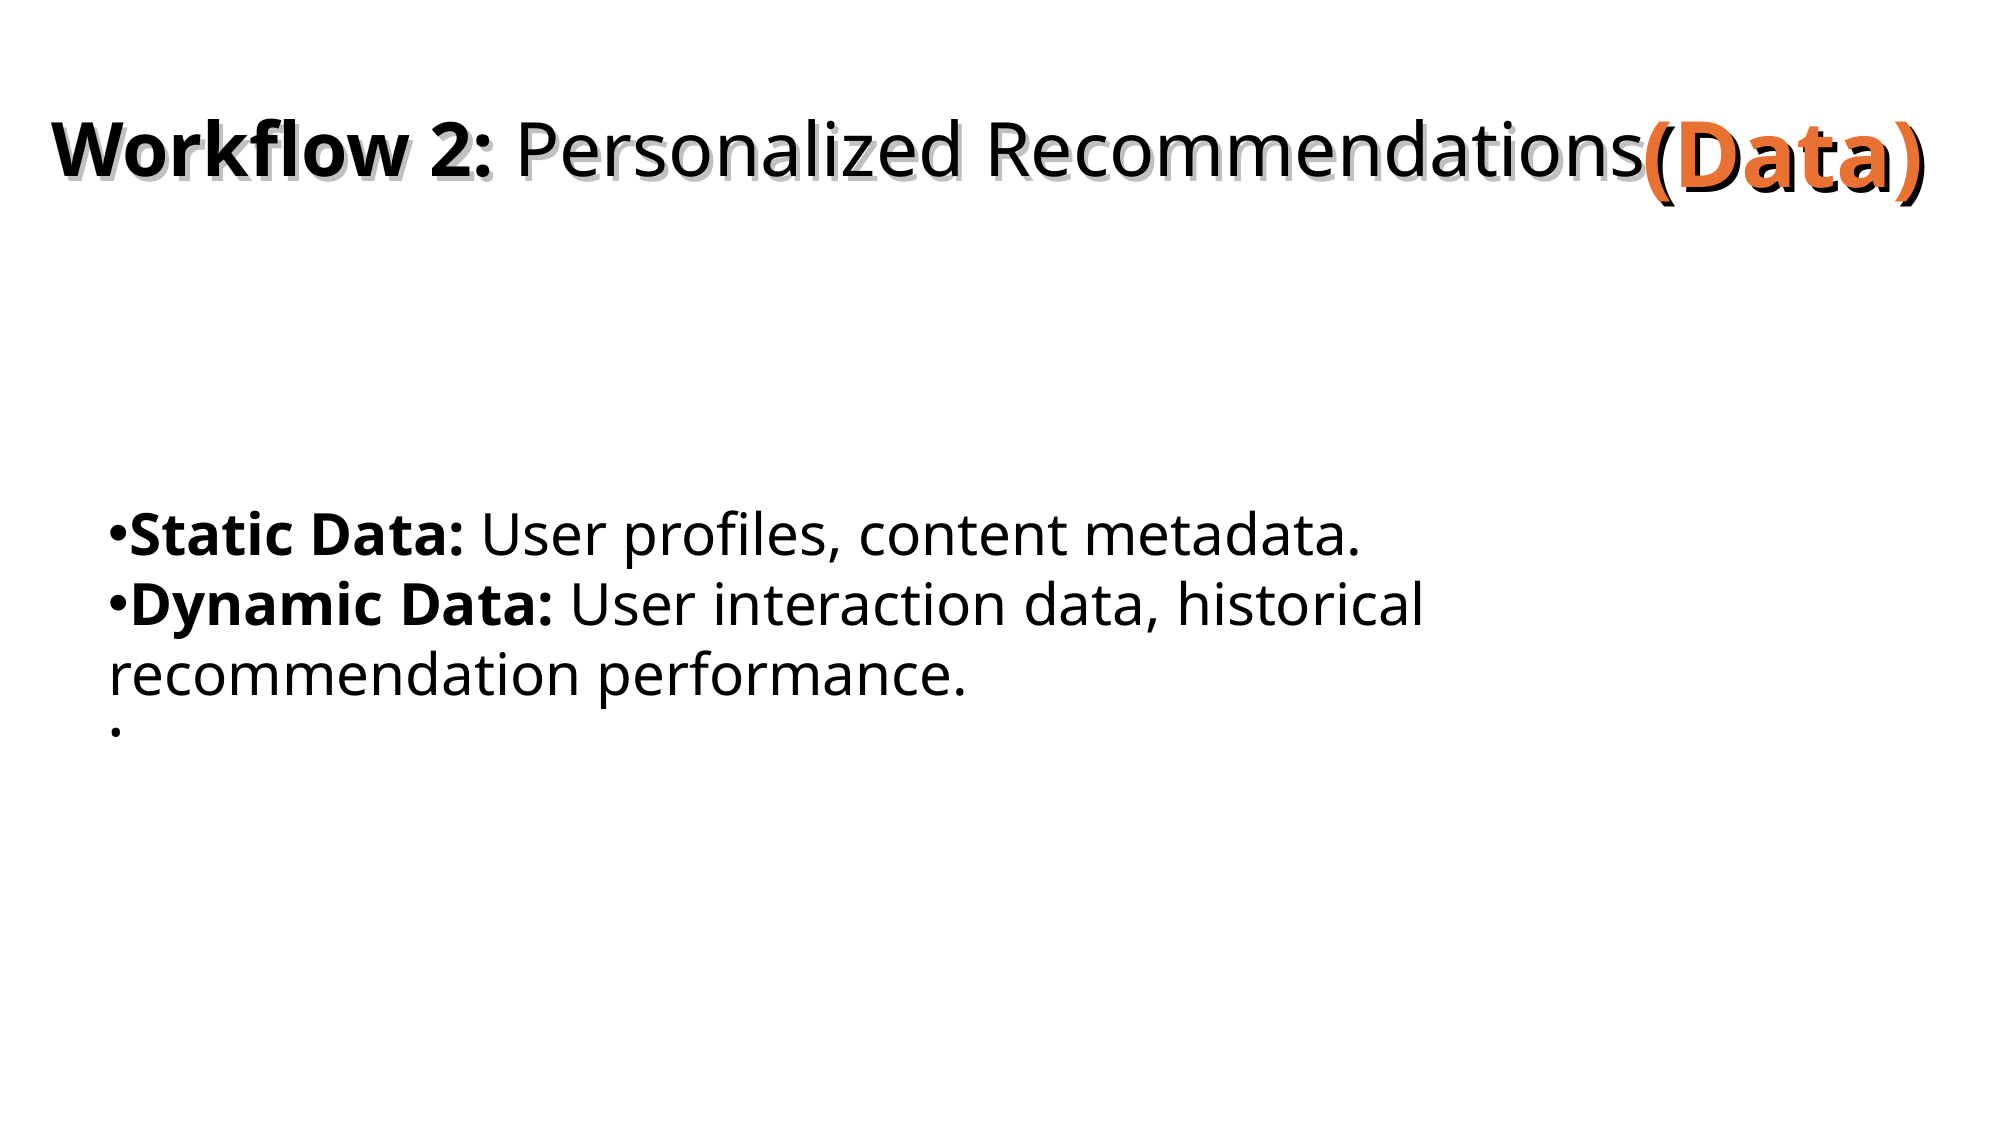

(Data)
Workflow 2: Personalized Recommendations
Static Data: User profiles, content metadata.
Dynamic Data: User interaction data, historical recommendation performance.